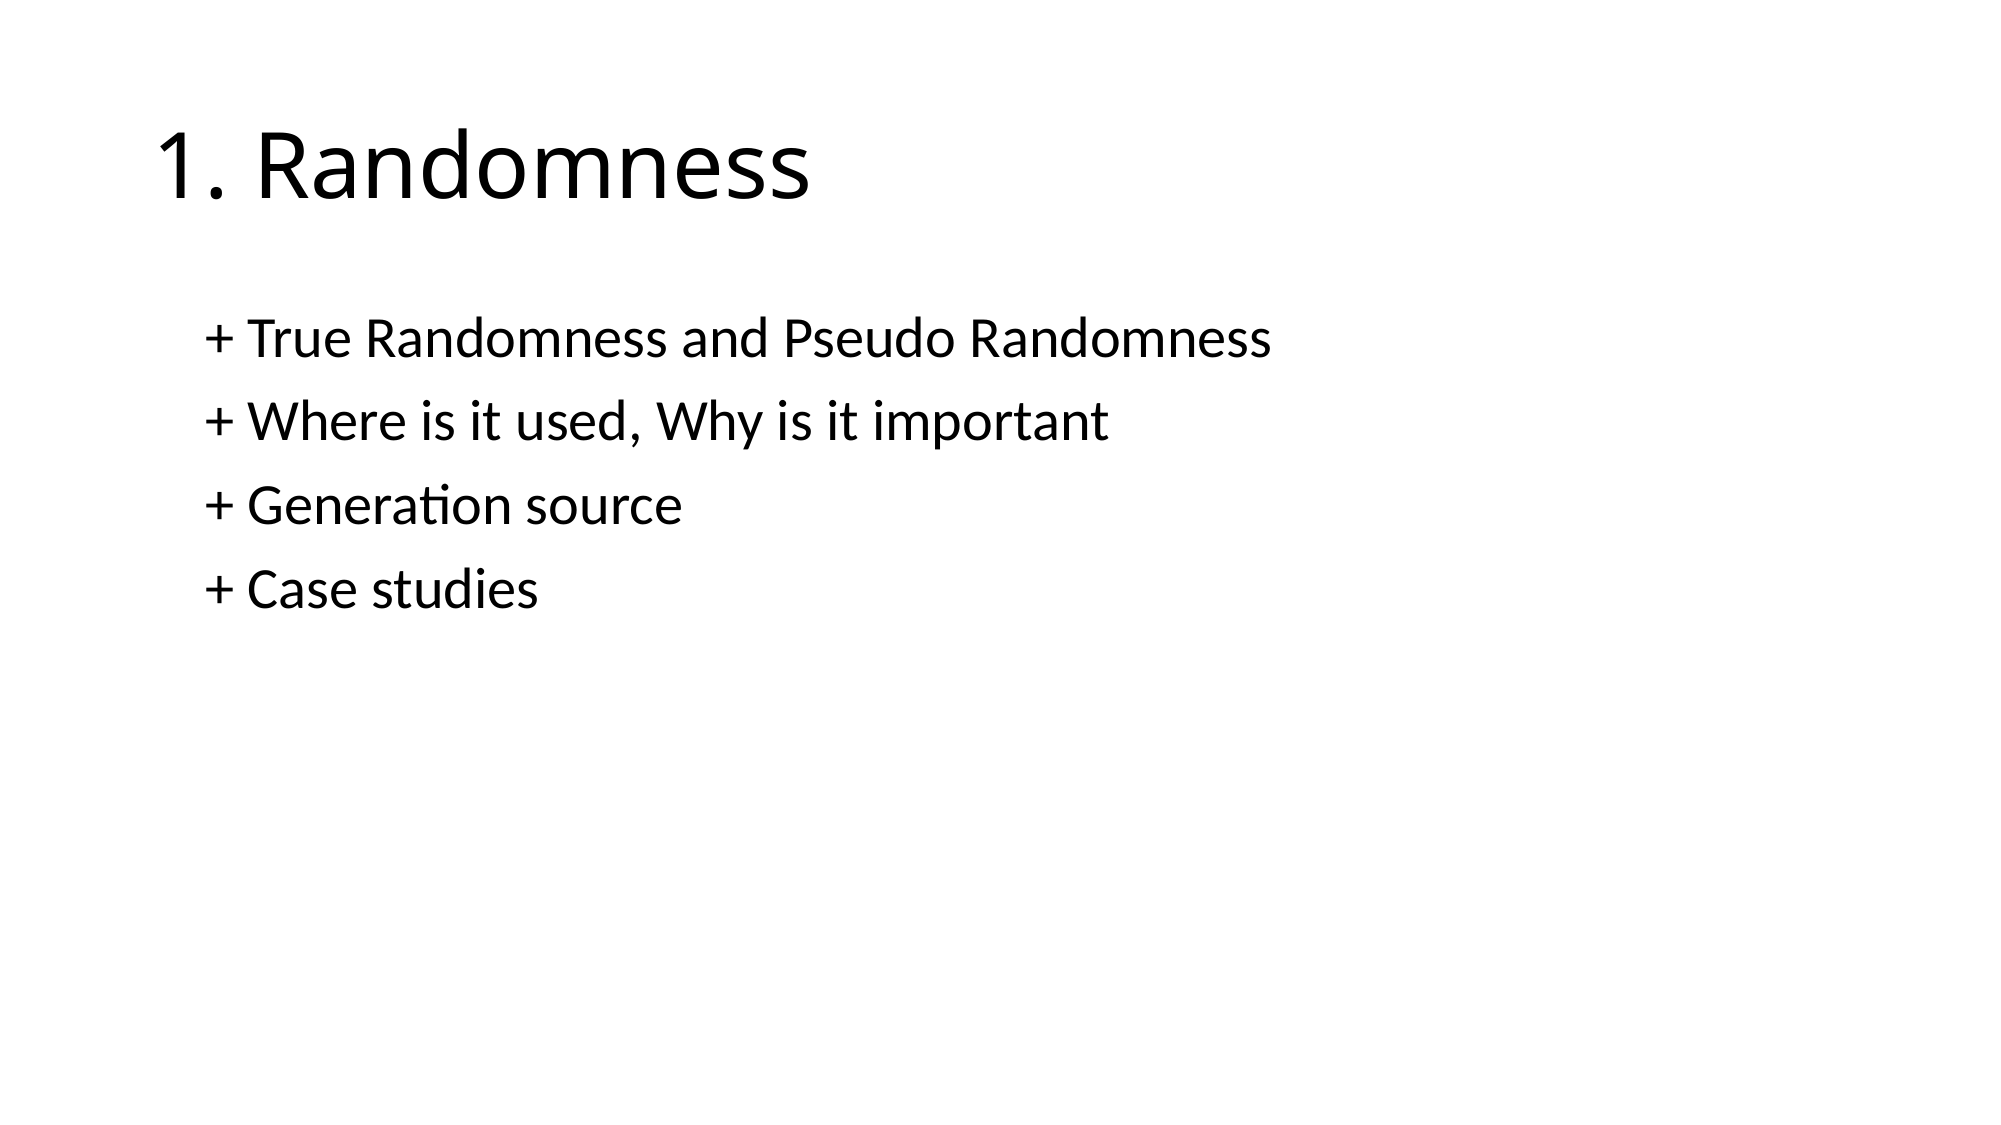

# 1. Randomness
    + True Randomness and Pseudo Randomness
    + Where is it used, Why is it important
    + Generation source
    + Case studies